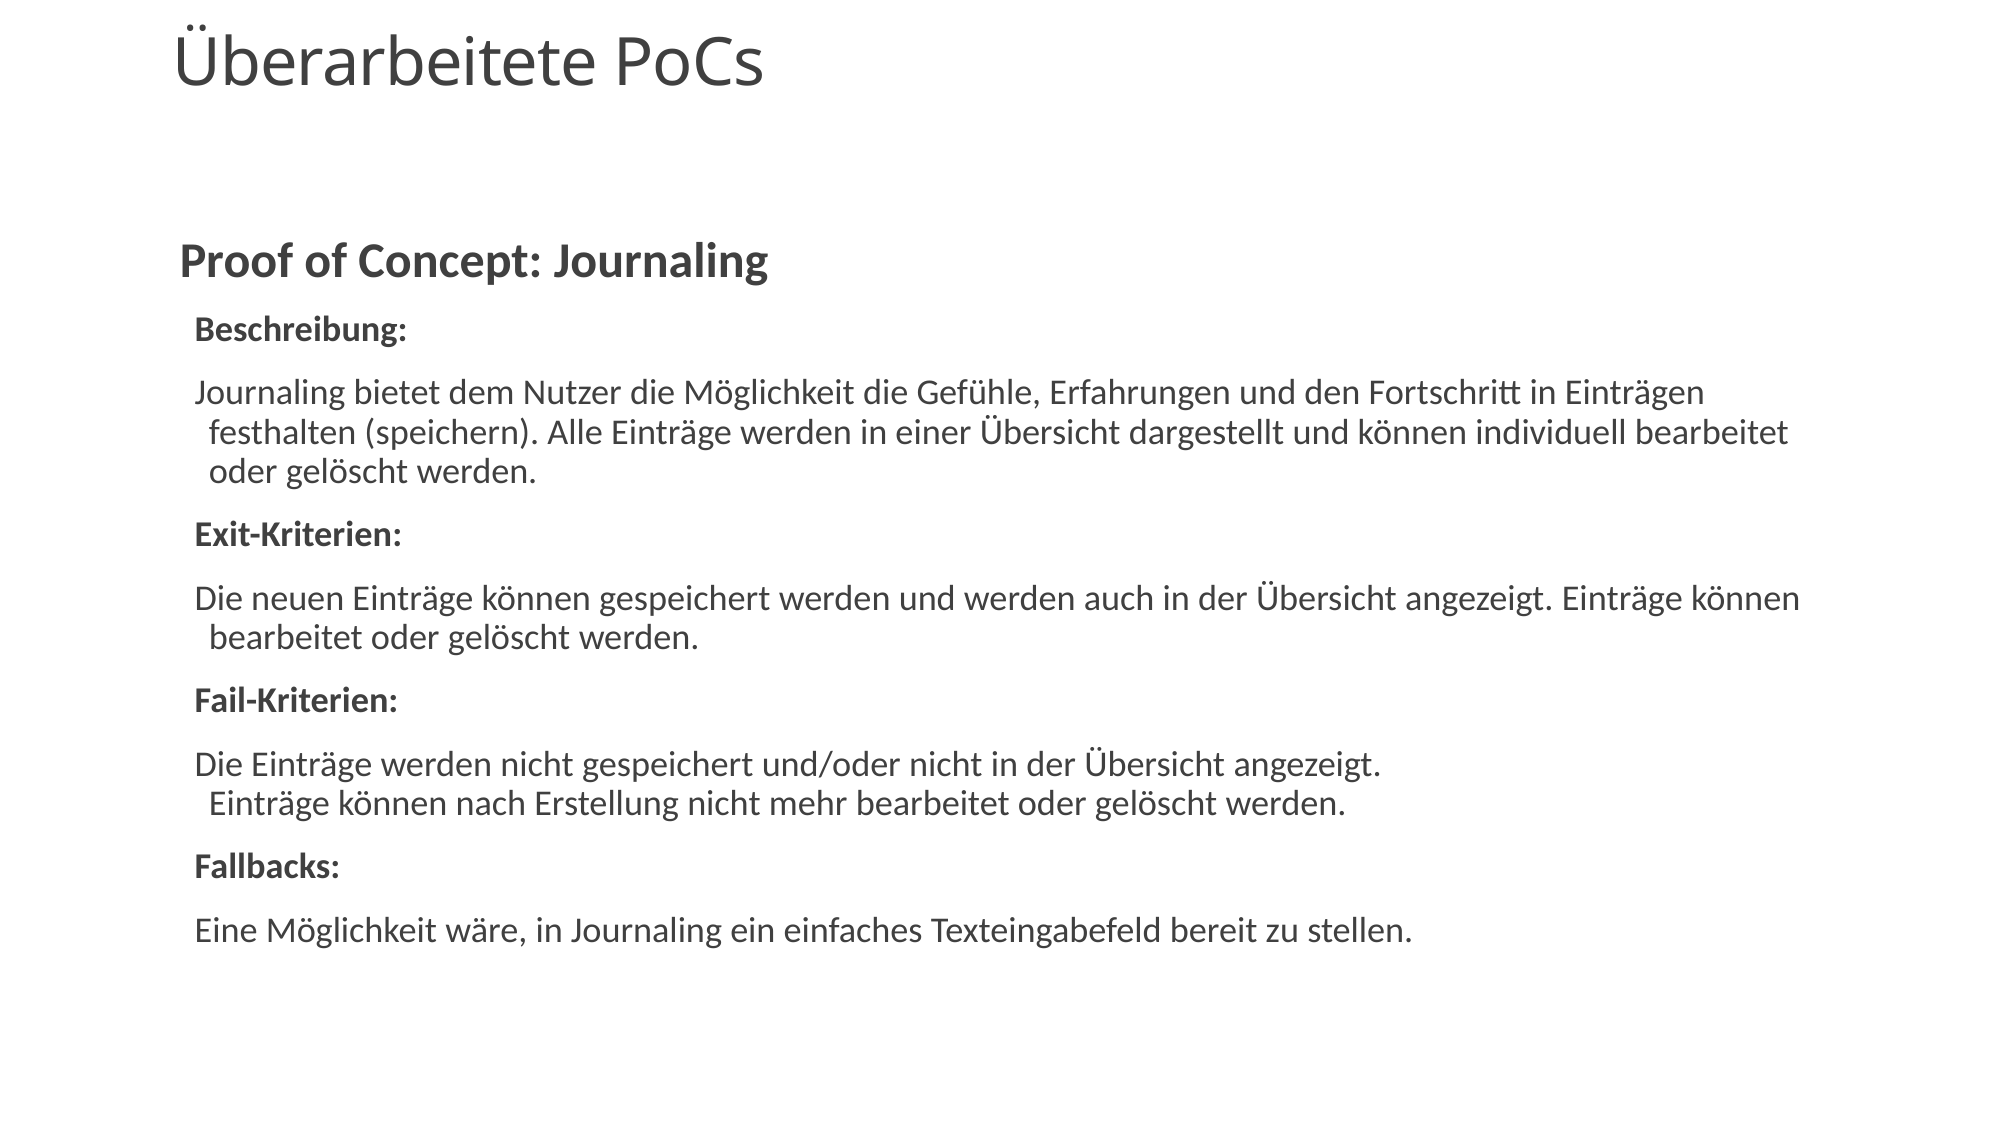

# Überarbeitete PoCs
Proof of Concept: Journaling
Beschreibung:
Journaling bietet dem Nutzer die Möglichkeit die Gefühle, Erfahrungen und den Fortschritt in Einträgen festhalten (speichern). Alle Einträge werden in einer Übersicht dargestellt und können individuell bearbeitet oder gelöscht werden.
Exit-Kriterien:
Die neuen Einträge können gespeichert werden und werden auch in der Übersicht angezeigt. Einträge können bearbeitet oder gelöscht werden.
Fail-Kriterien:
Die Einträge werden nicht gespeichert und/oder nicht in der Übersicht angezeigt.
Einträge können nach Erstellung nicht mehr bearbeitet oder gelöscht werden.
Fallbacks:
Eine Möglichkeit wäre, in Journaling ein einfaches Texteingabefeld bereit zu stellen.
10